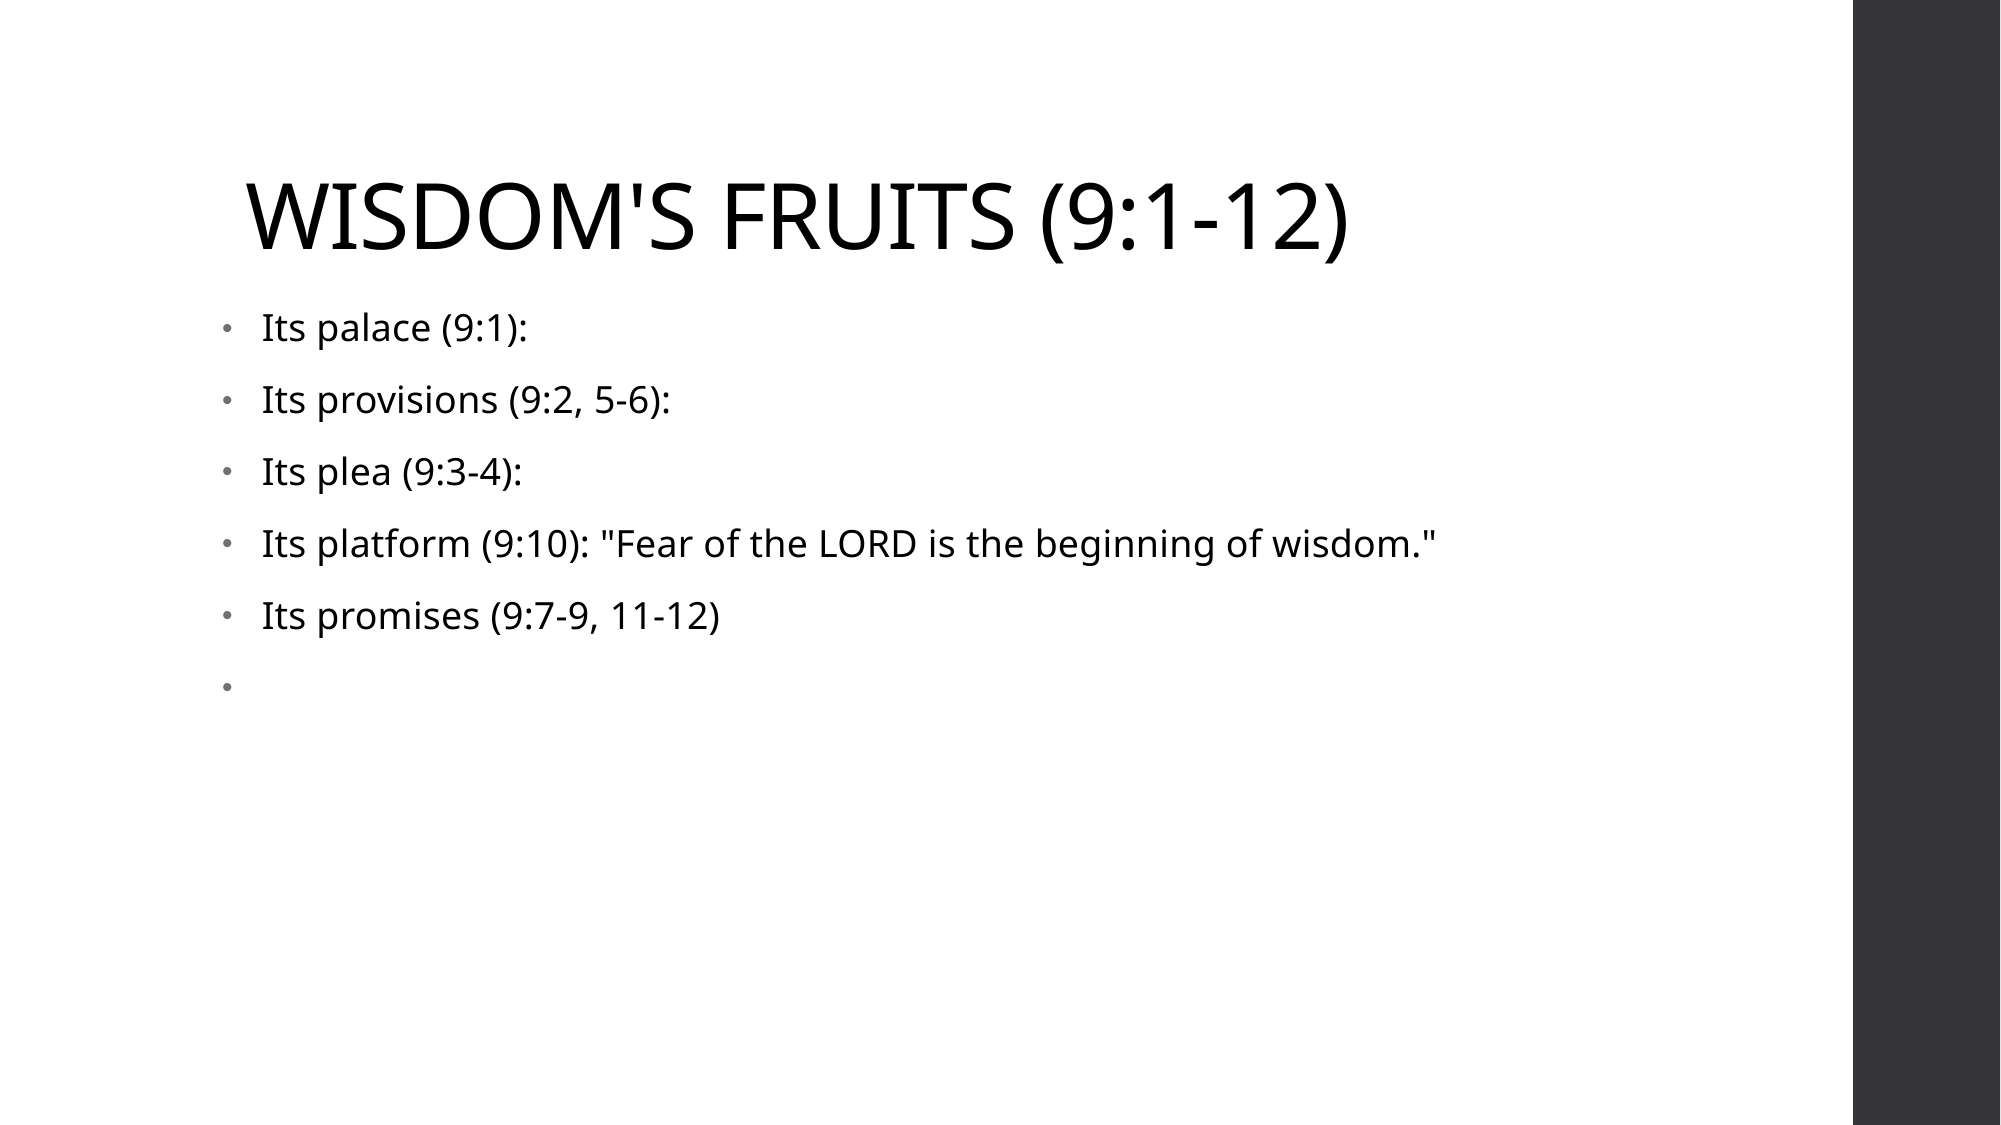

# WISDOM'S FRUITS (9:1-12)
 Its palace (9:1):
 Its provisions (9:2, 5-6):
 Its plea (9:3-4):
 Its platform (9:10): "Fear of the LORD is the beginning of wisdom."
 Its promises (9:7-9, 11-12)